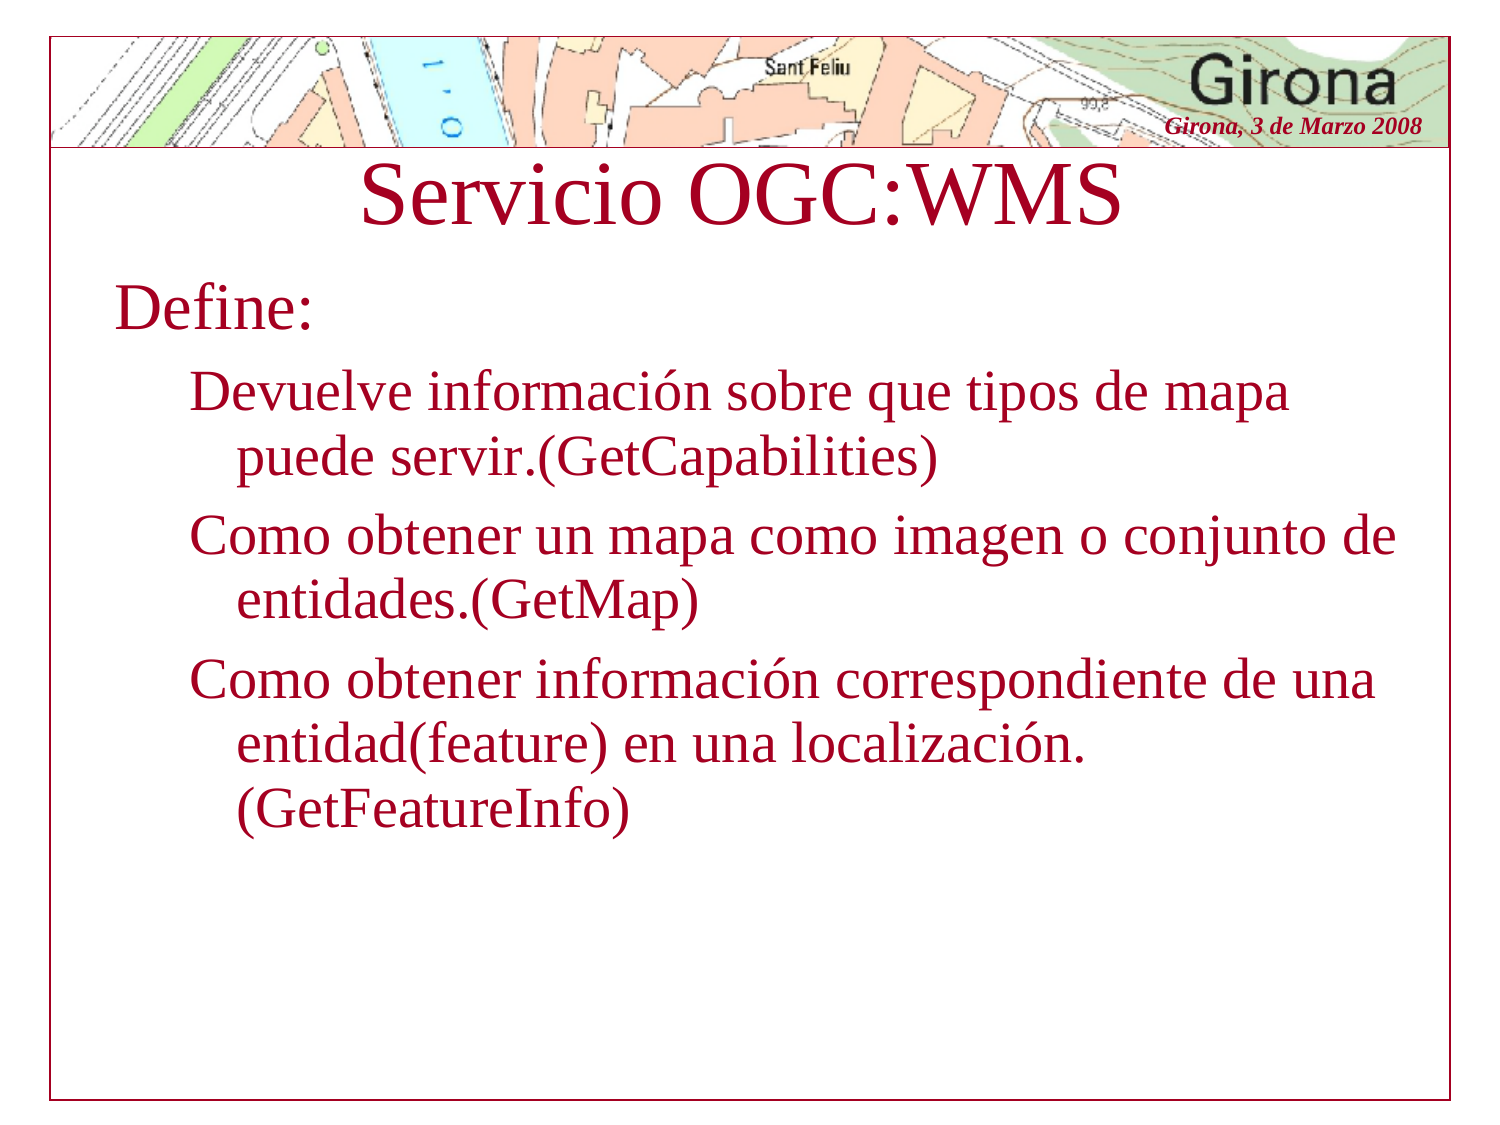

# Servicio OGC:WMS
Define:
Devuelve información sobre que tipos de mapa puede servir.(GetCapabilities)
Como obtener un mapa como imagen o conjunto de entidades.(GetMap)
Como obtener información correspondiente de una entidad(feature) en una localización. (GetFeatureInfo)